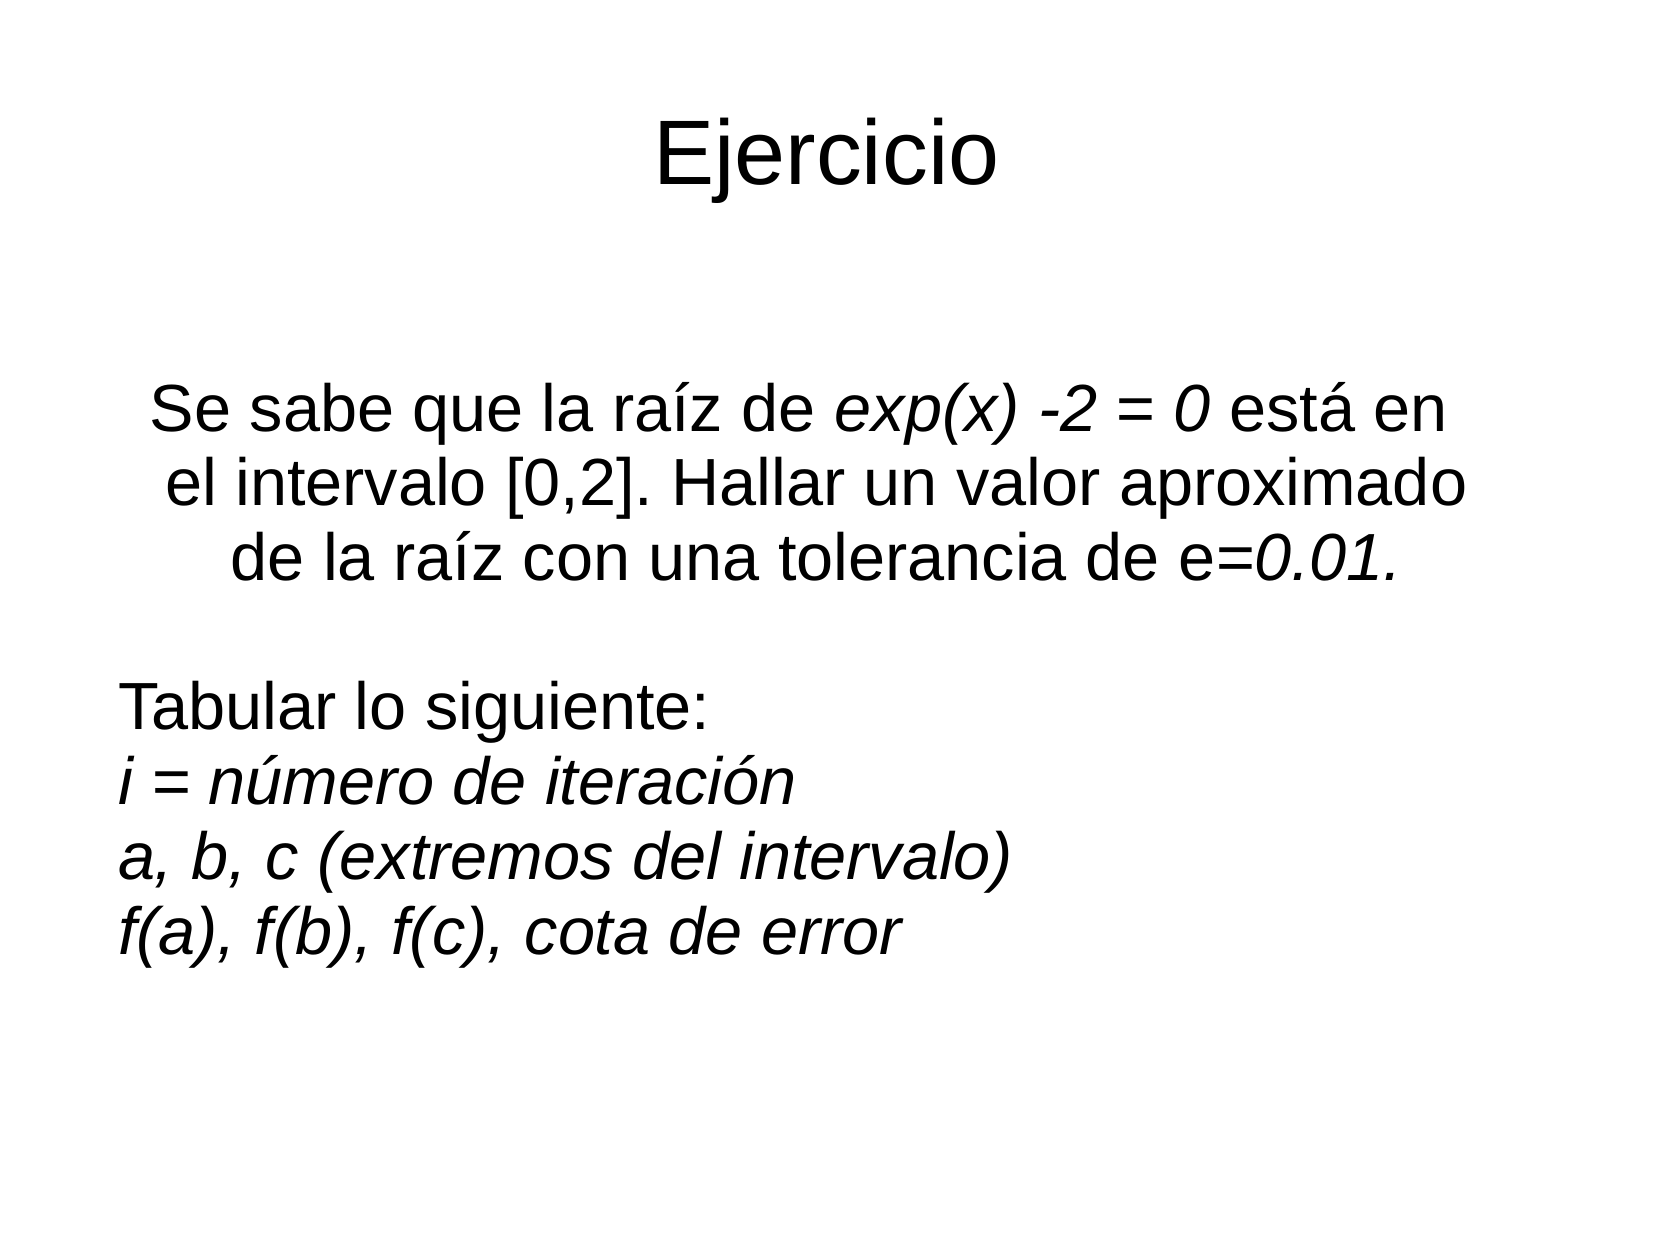

# Ejercicio
Se sabe que la raíz de exp(x) -2 = 0 está en el intervalo [0,2]. Hallar un valor aproximado de la raíz con una tolerancia de e=0.01.
Tabular lo siguiente:
i = número de iteración
a, b, c (extremos del intervalo)
f(a), f(b), f(c), cota de error